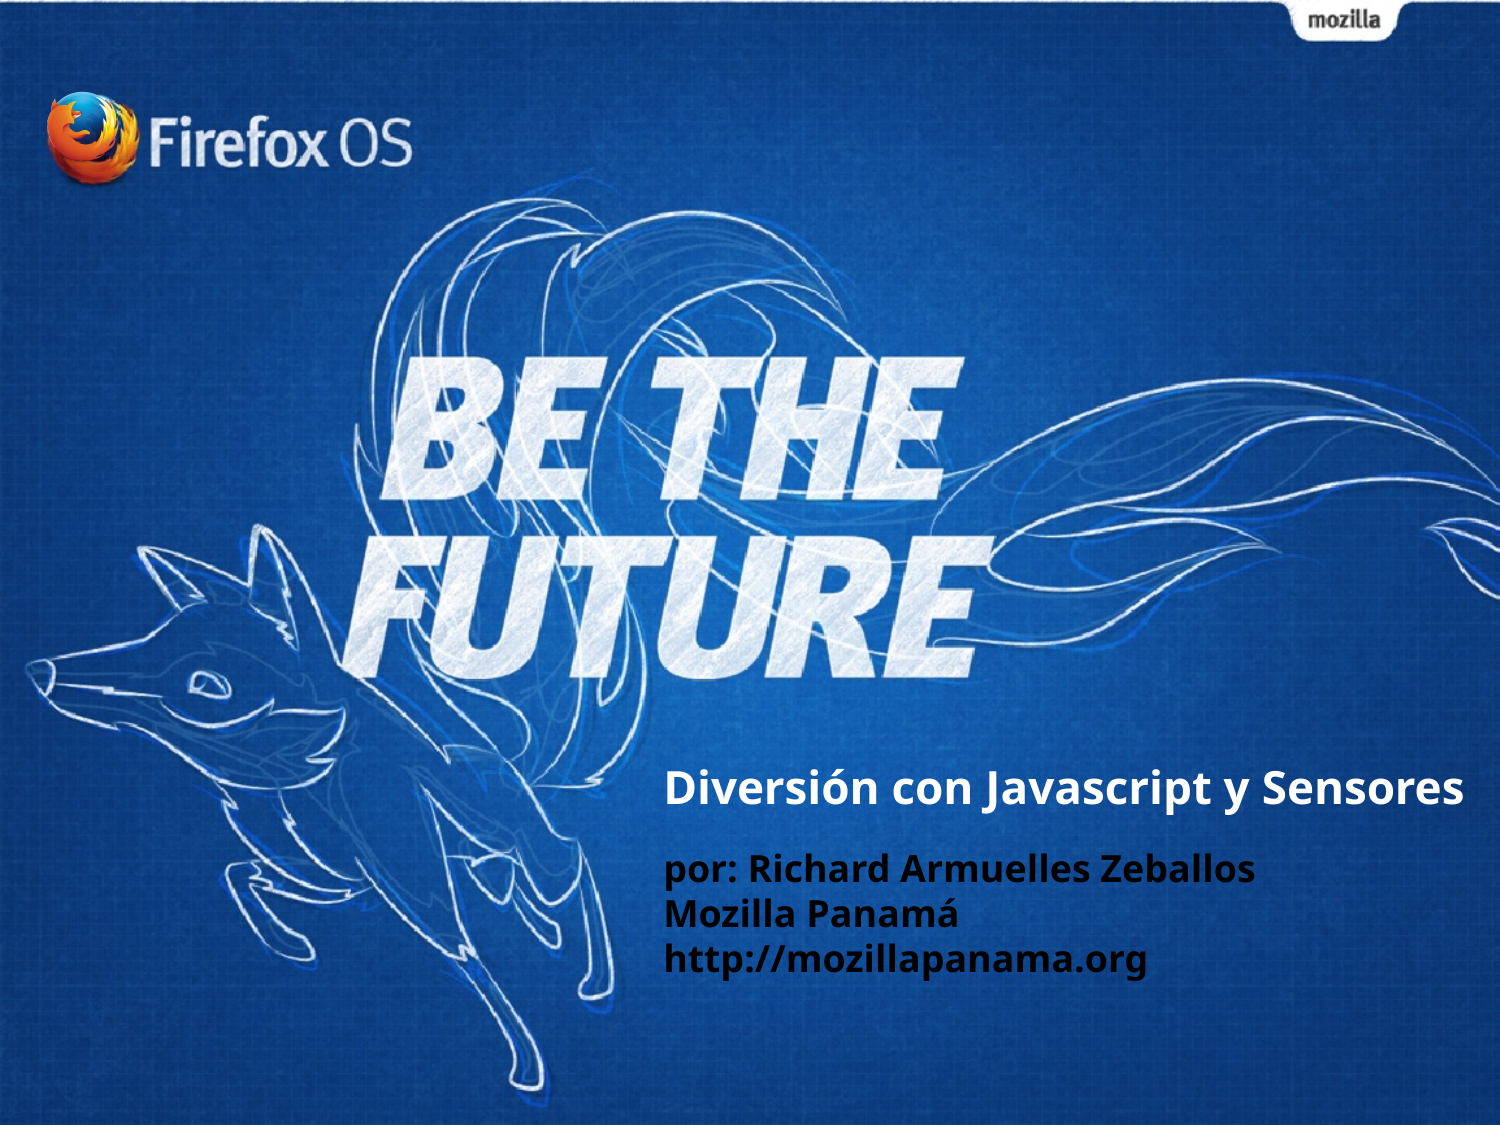

# Diversión con Javascript y Sensores
por: Richard Armuelles Zeballos
Mozilla Panamá
http://mozillapanama.org